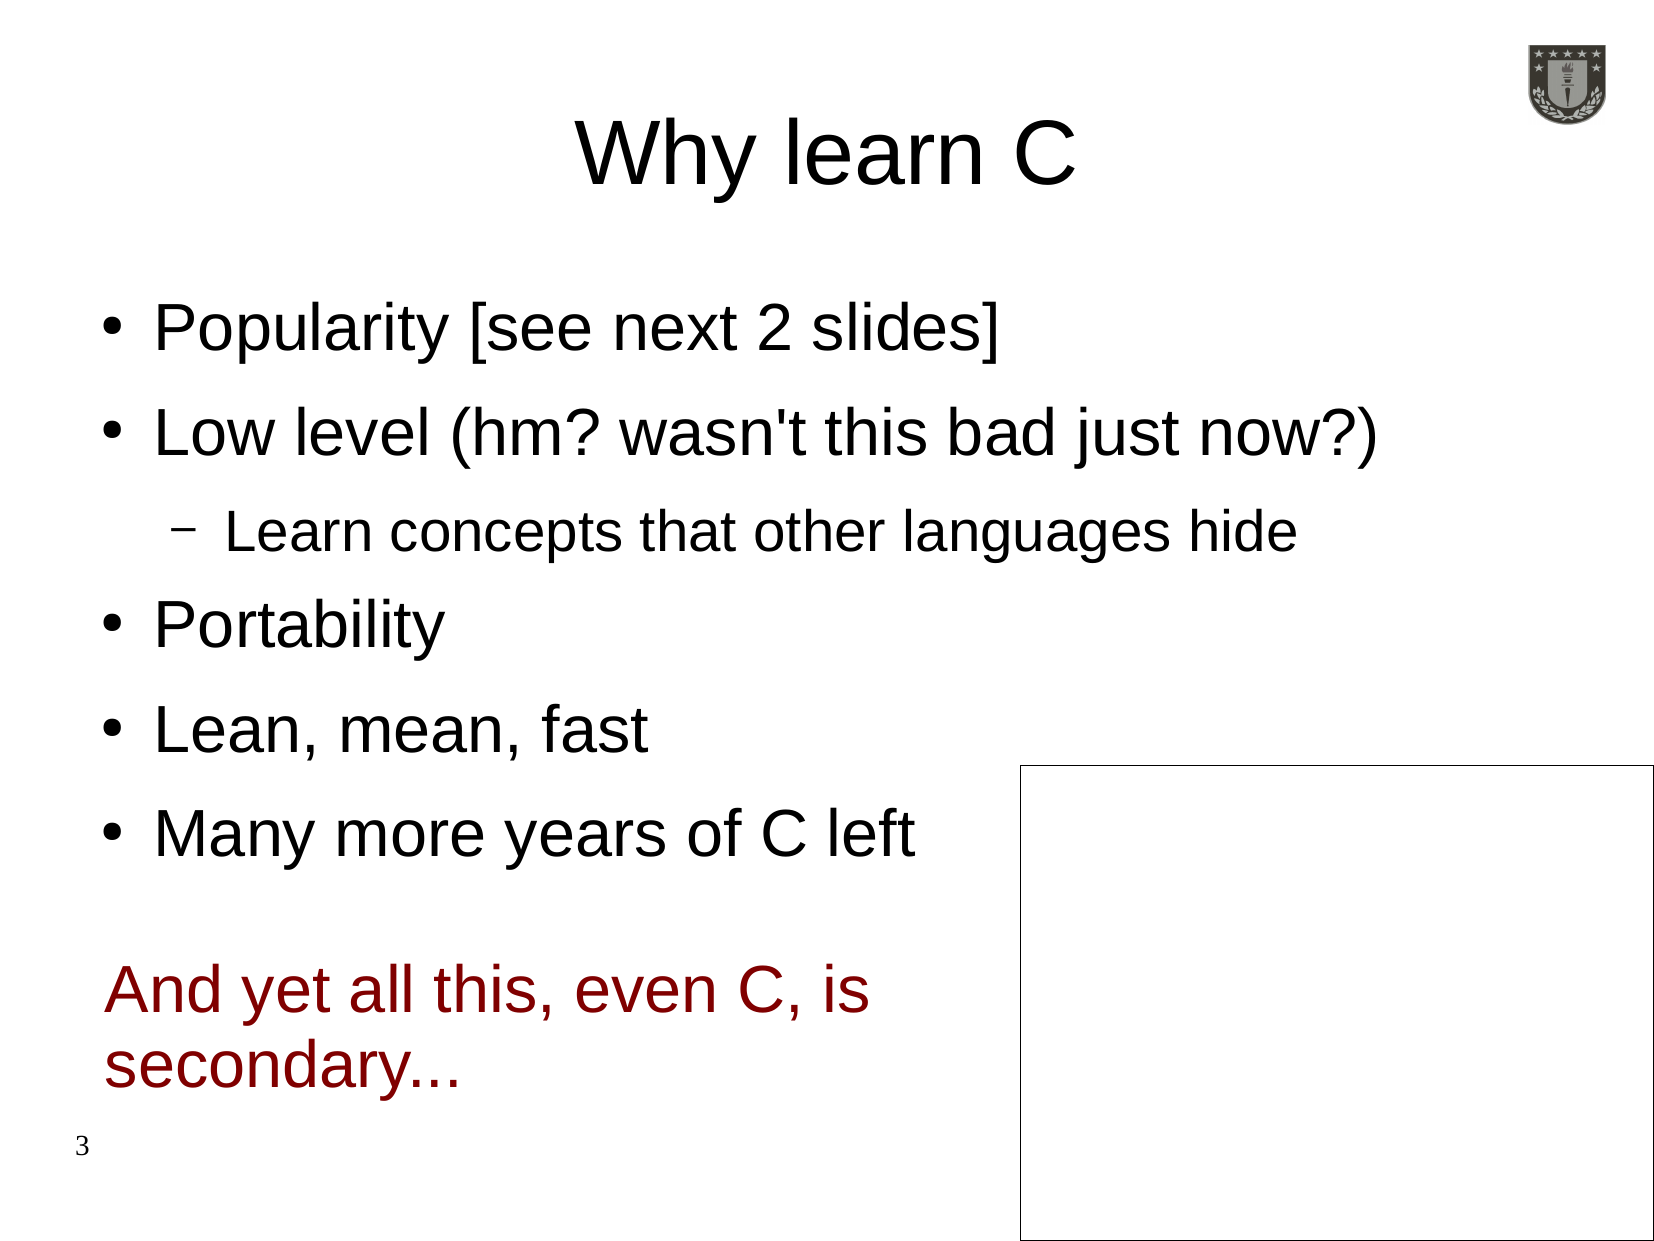

# Why learn C
Popularity [see next 2 slides]
Low level (hm? wasn't this bad just now?)
Learn concepts that other languages hide
Portability
Lean, mean, fast
Many more years of C left
And yet all this, even C, is secondary...
3